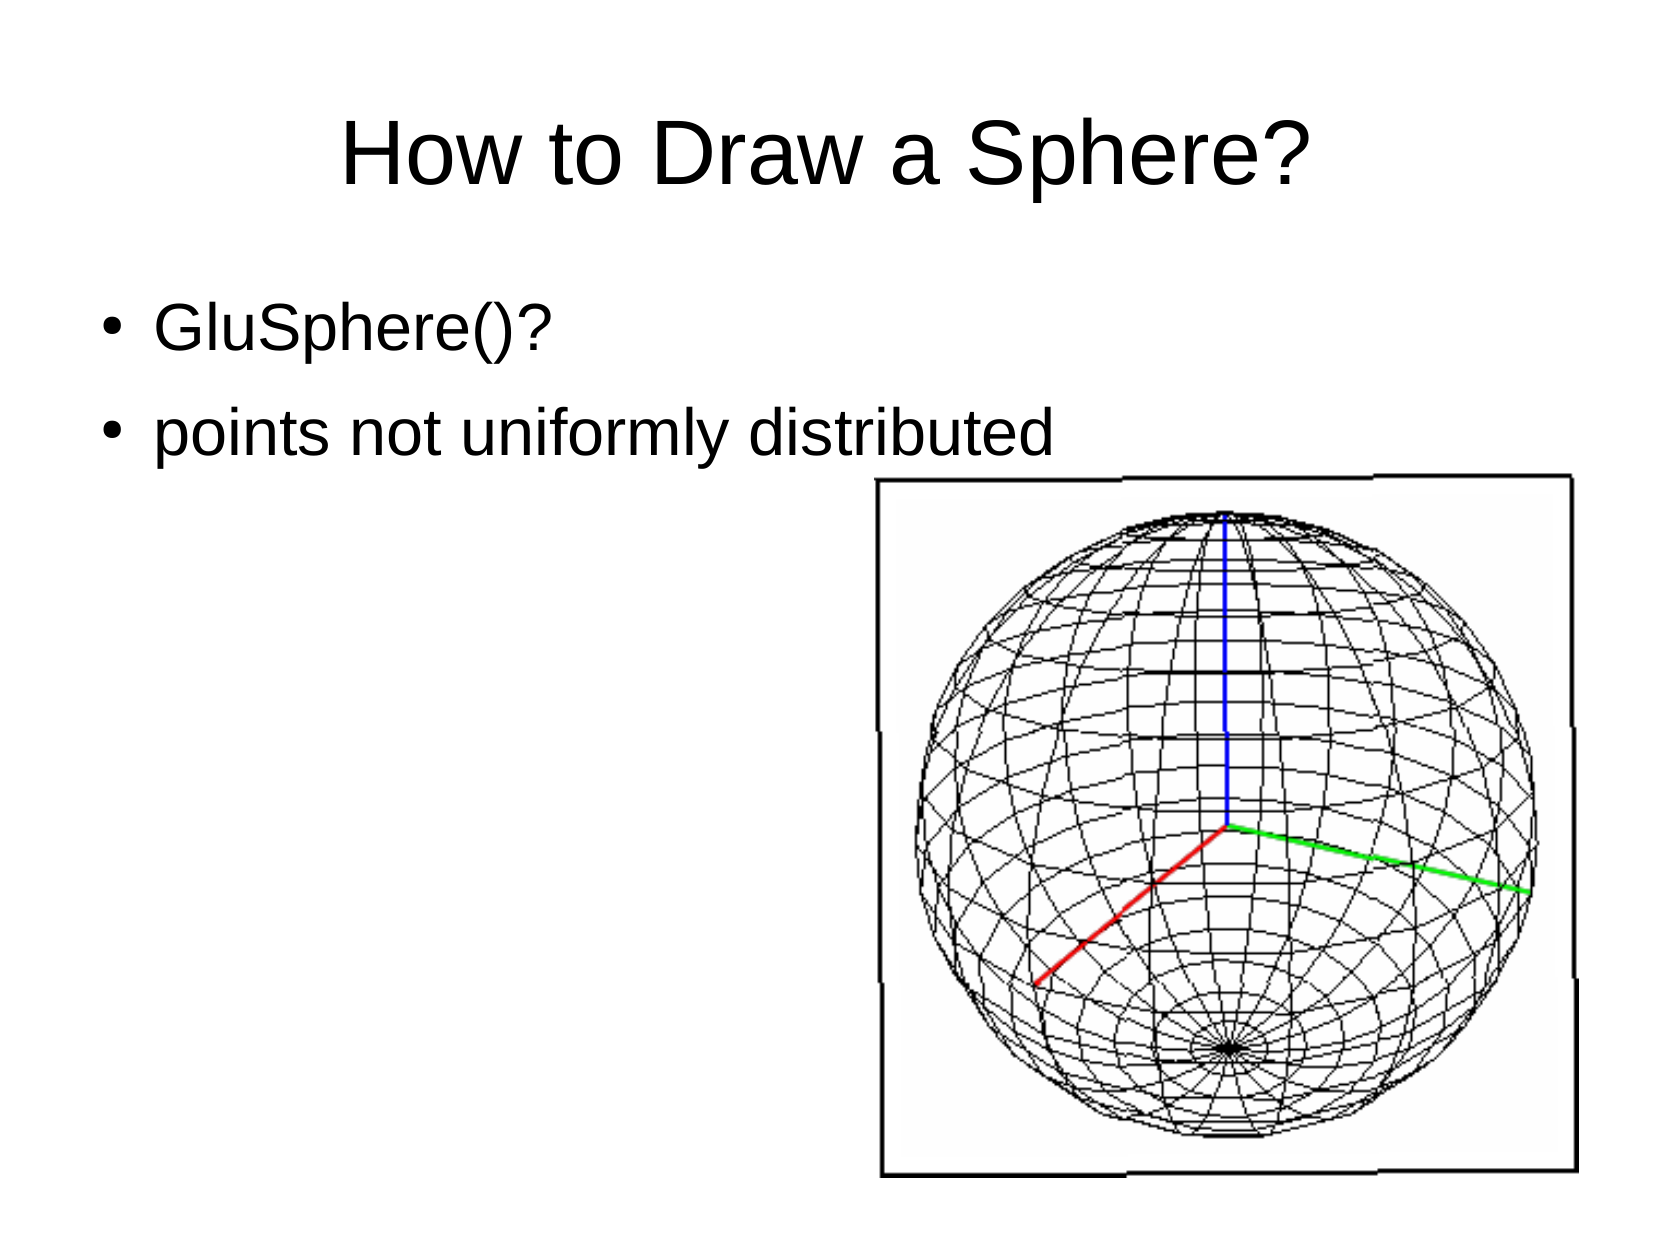

# How to Draw a Sphere?
GluSphere()?
points not uniformly distributed